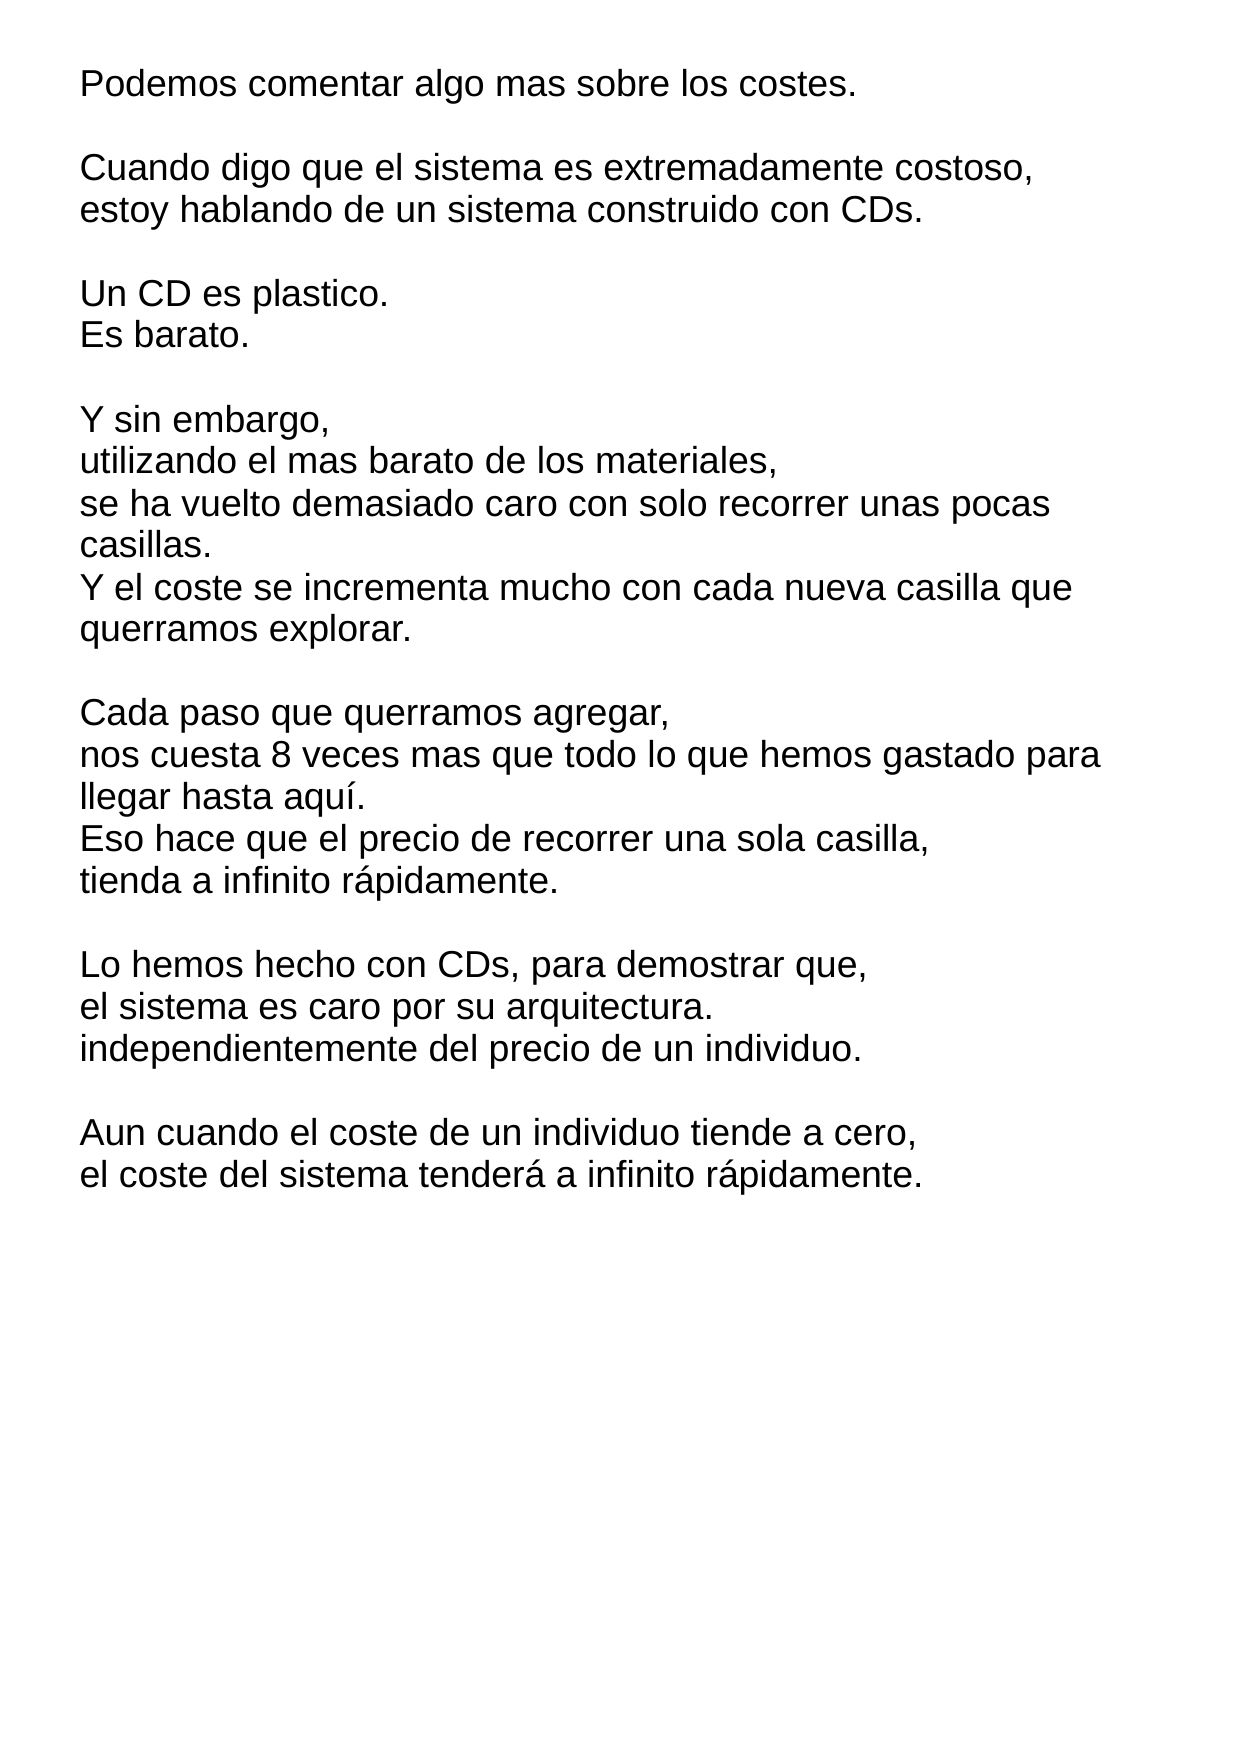

Podemos comentar algo mas sobre los costes.
Cuando digo que el sistema es extremadamente costoso,
estoy hablando de un sistema construido con CDs.
Un CD es plastico.
Es barato.
Y sin embargo,
utilizando el mas barato de los materiales,
se ha vuelto demasiado caro con solo recorrer unas pocas casillas.
Y el coste se incrementa mucho con cada nueva casilla que querramos explorar.
Cada paso que querramos agregar,
nos cuesta 8 veces mas que todo lo que hemos gastado para llegar hasta aquí.
Eso hace que el precio de recorrer una sola casilla,
tienda a infinito rápidamente.
Lo hemos hecho con CDs, para demostrar que,
el sistema es caro por su arquitectura.
independientemente del precio de un individuo.
Aun cuando el coste de un individuo tiende a cero,
el coste del sistema tenderá a infinito rápidamente.